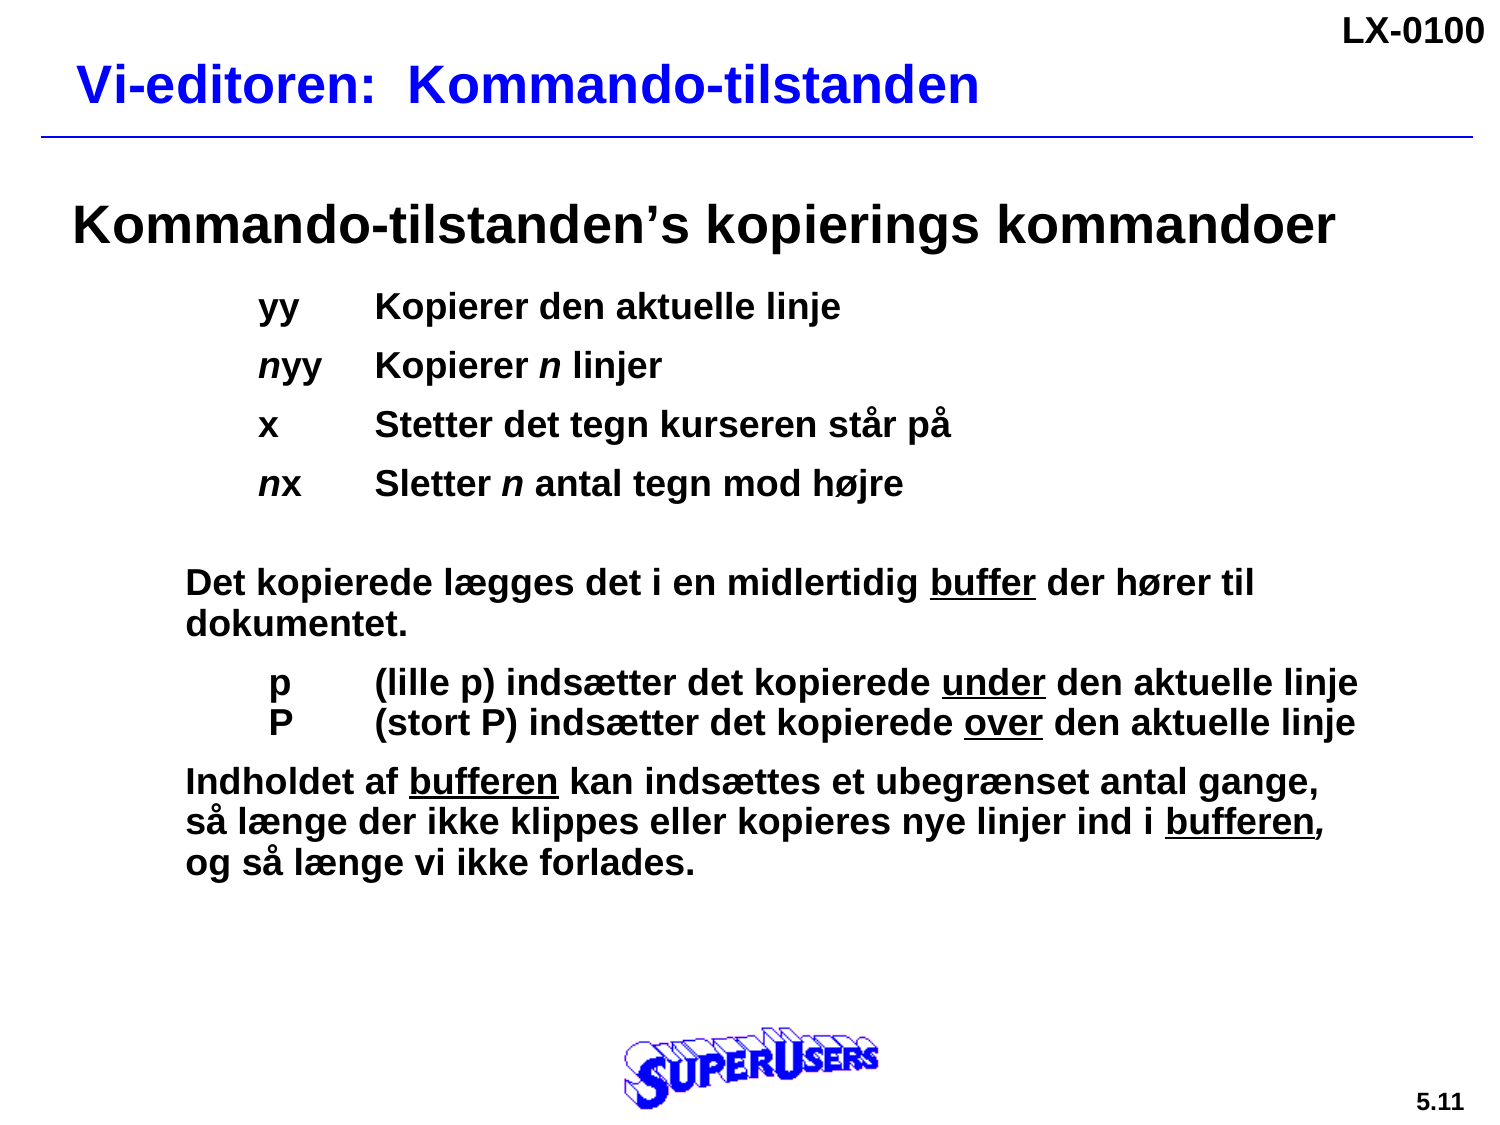

# Vi-editoren: Kommando-tilstanden
Kommando-tilstanden’s kopierings kommandoer
 	yy 	Kopierer den aktuelle linje
 	nyy 	Kopierer n linjer
 	x 	Stetter det tegn kurseren står på
 	nx 	Sletter n antal tegn mod højre
Det kopierede lægges det i en midlertidig buffer der hører til dokumentet.
 	 p	(lille p) indsætter det kopierede under den aktuelle linje
 	 P	(stort P) indsætter det kopierede over den aktuelle linje
Indholdet af bufferen kan indsættes et ubegrænset antal gange, så længe der ikke klippes eller kopieres nye linjer ind i bufferen, og så længe vi ikke forlades.